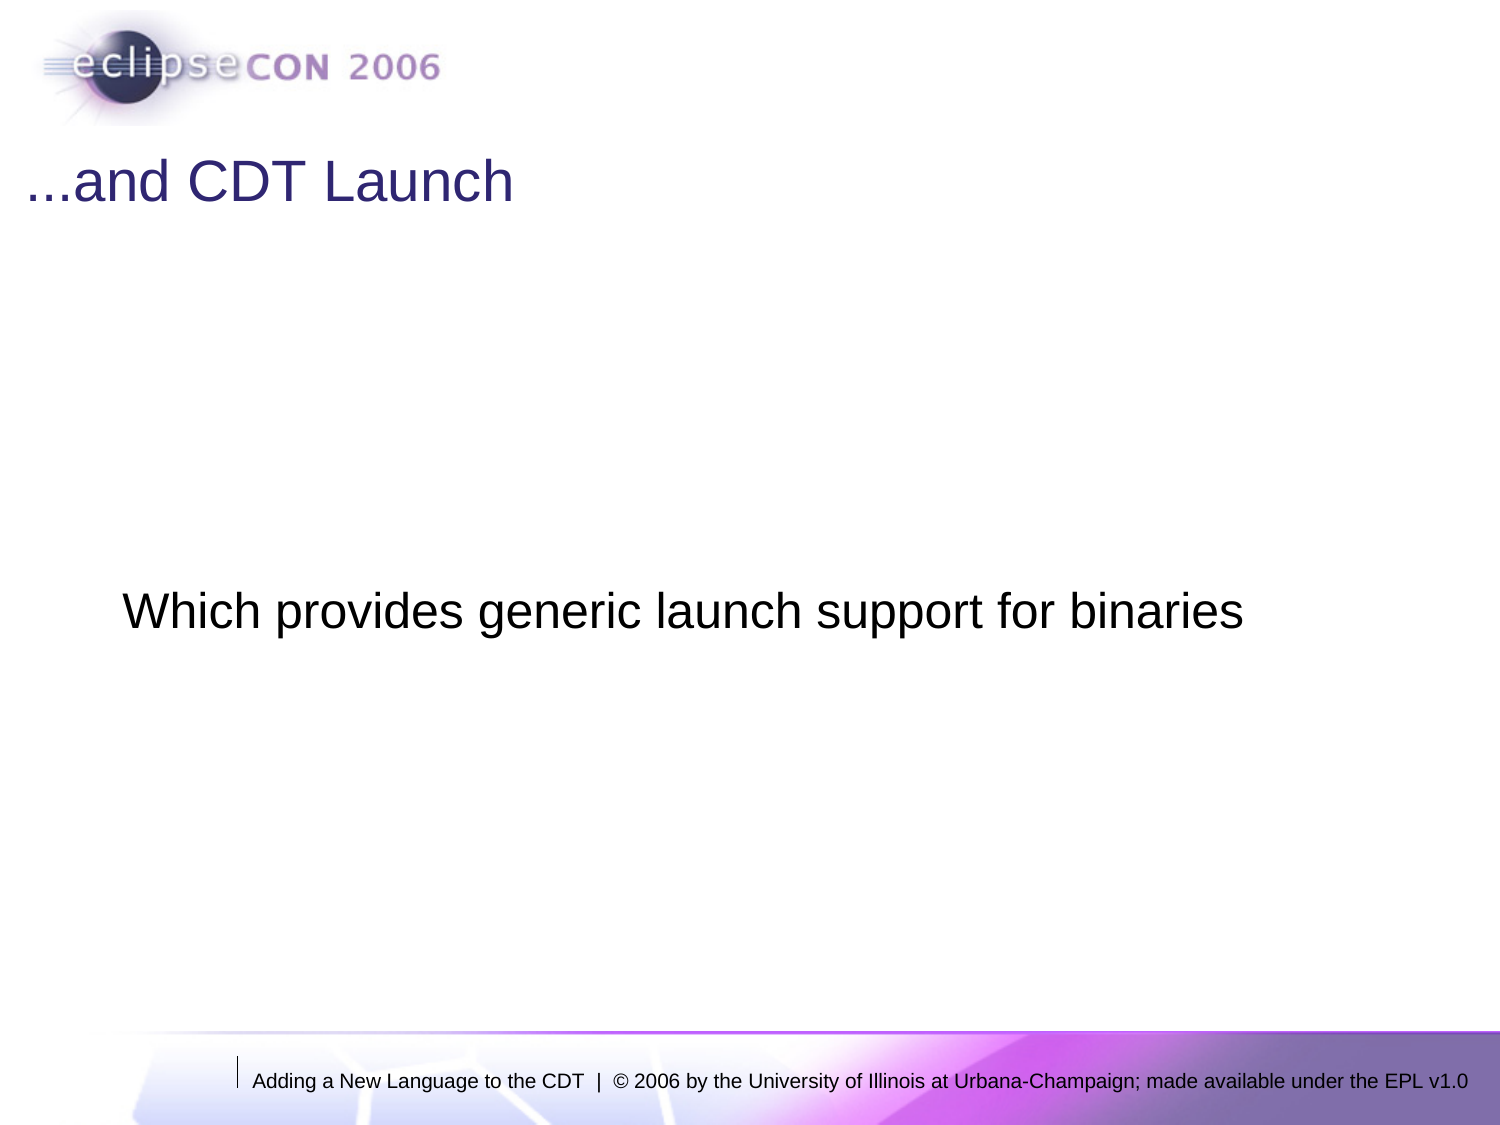

# ...and CDT Launch
 Which provides generic launch support for binaries